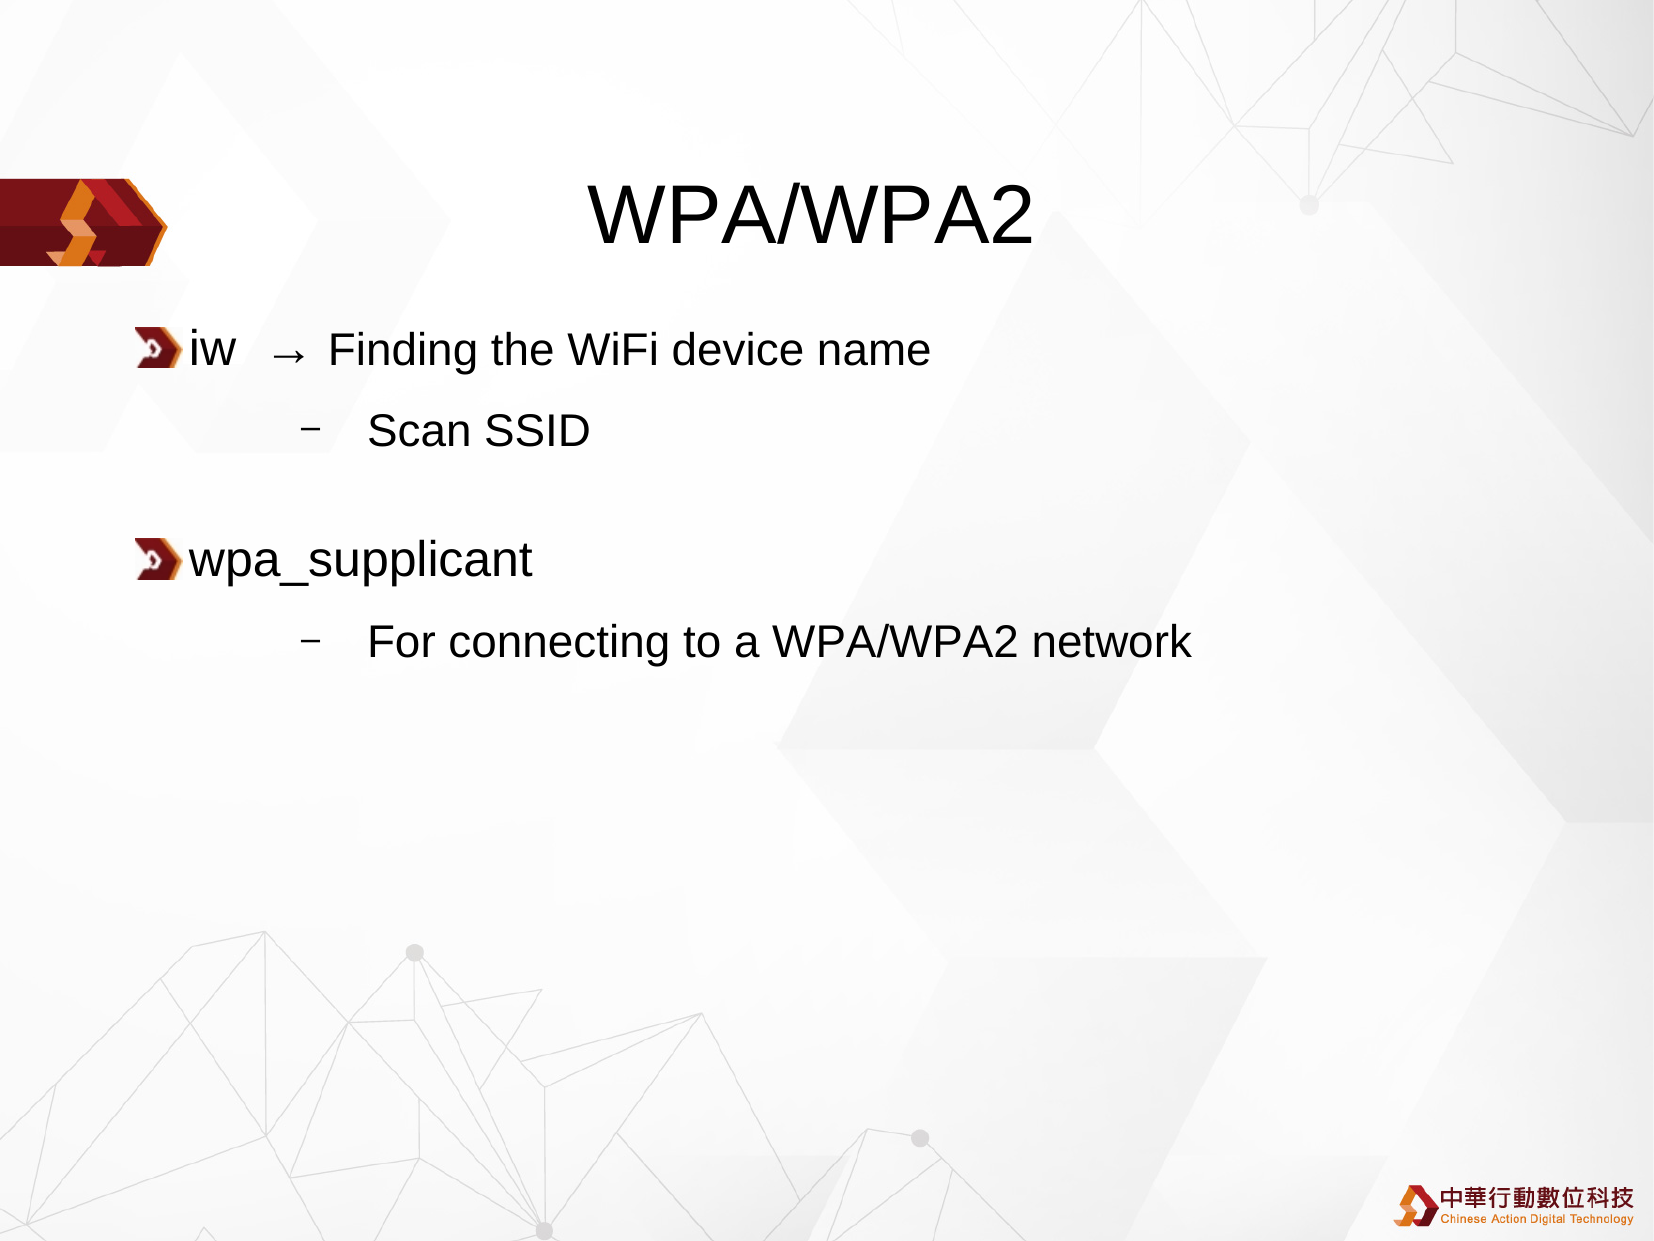

# WPA/WPA2
iw → Finding the WiFi device name
 Scan SSID
wpa_supplicant
 For connecting to a WPA/WPA2 network